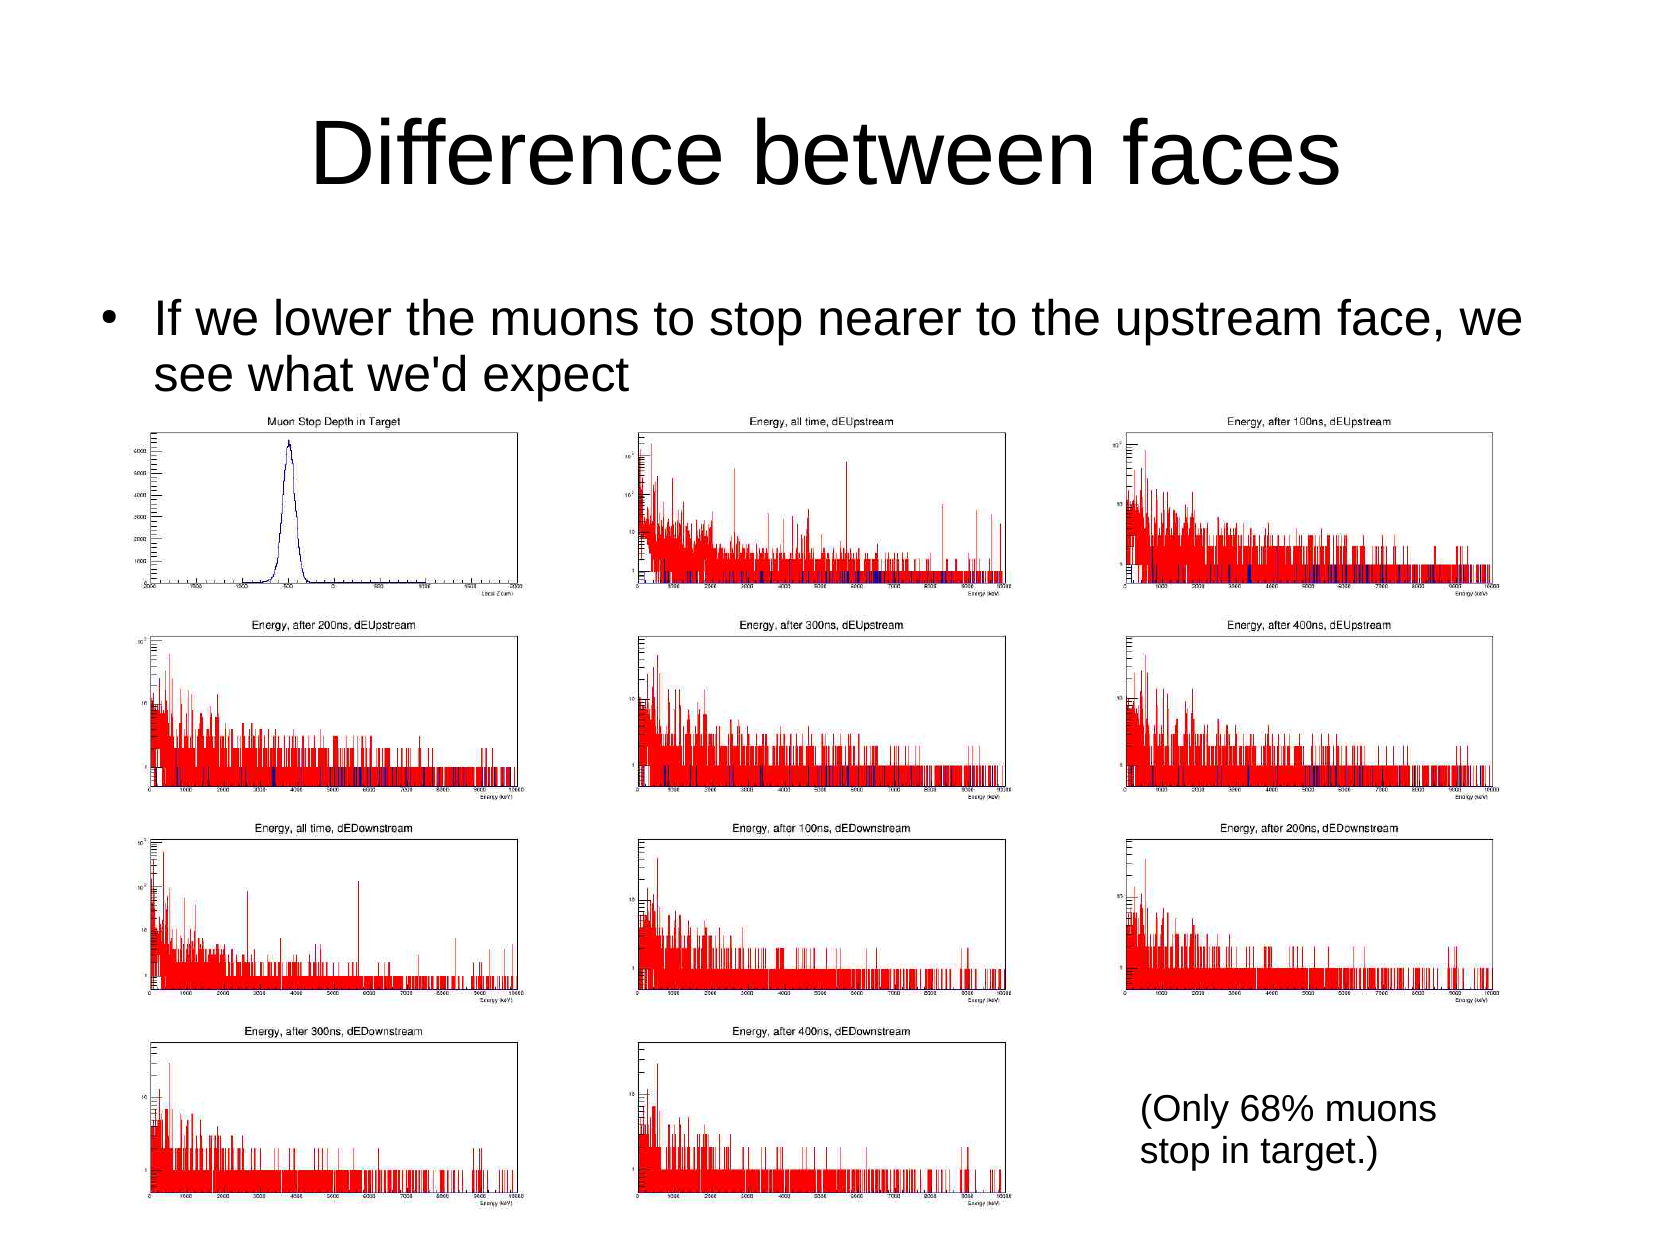

# Difference between faces
If we lower the muons to stop nearer to the upstream face, we see what we'd expect
(Only 68% muons stop in target.)